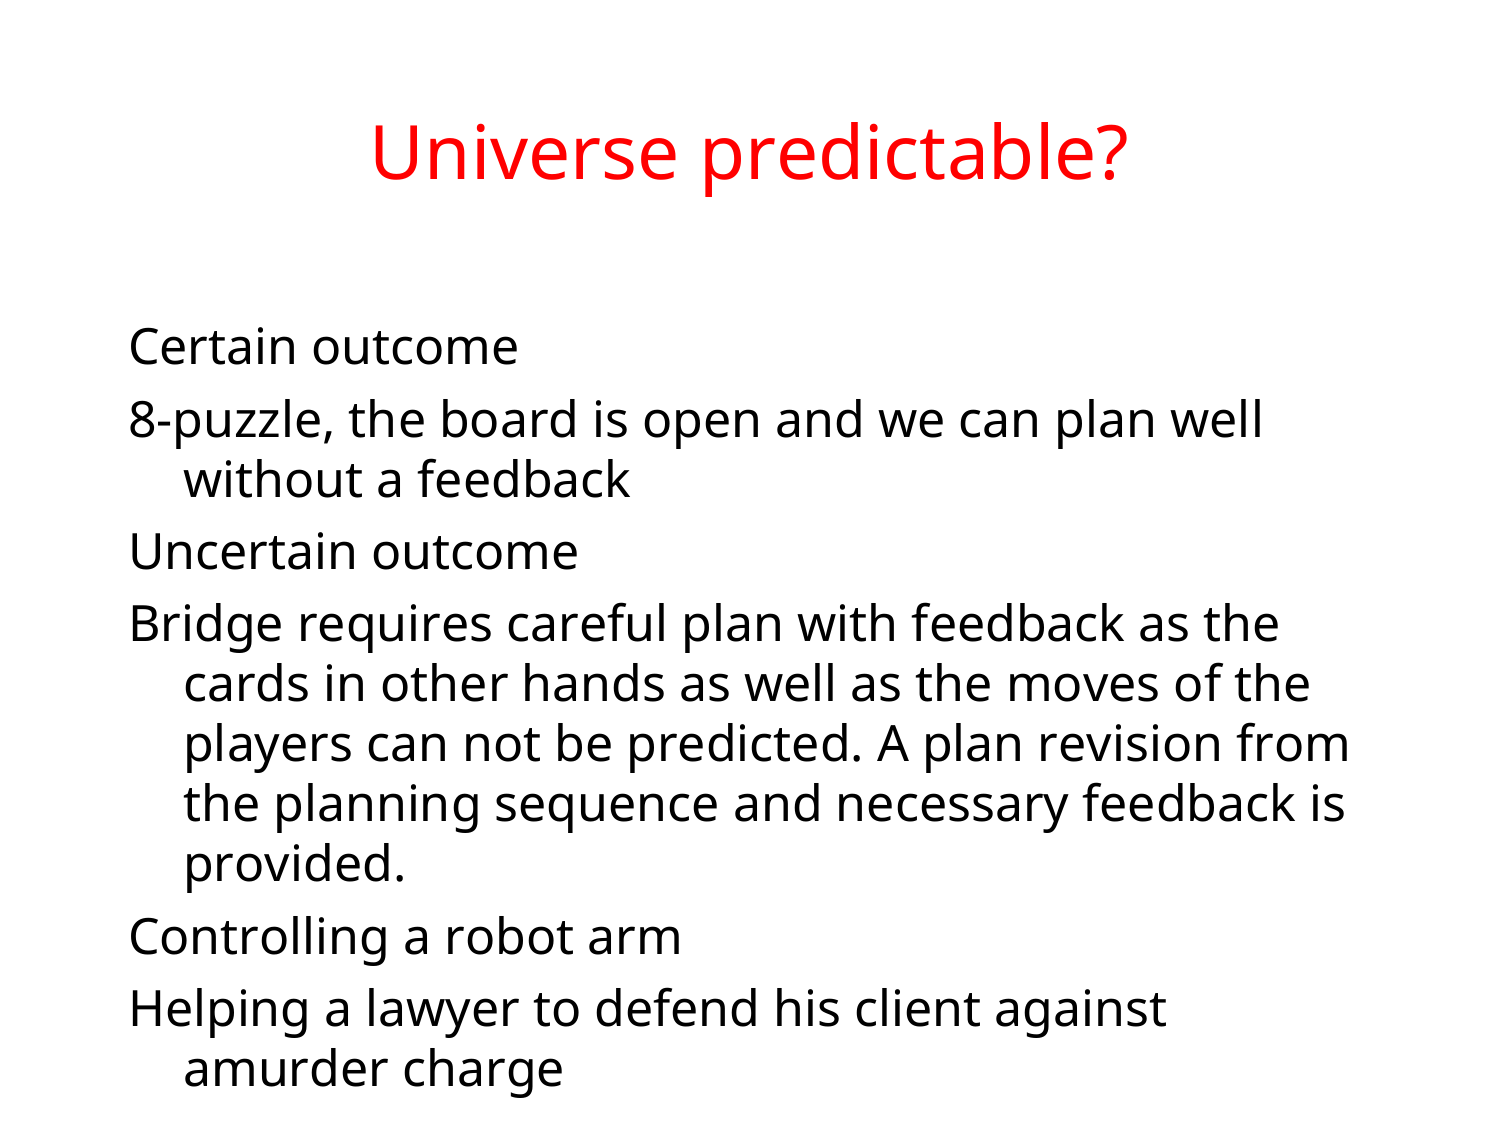

Universe predictable?
Certain outcome
8-puzzle, the board is open and we can plan well without a feedback
Uncertain outcome
Bridge requires careful plan with feedback as the cards in other hands as well as the moves of the players can not be predicted. A plan revision from the planning sequence and necessary feedback is provided.
Controlling a robot arm
Helping a lawyer to defend his client against amurder charge